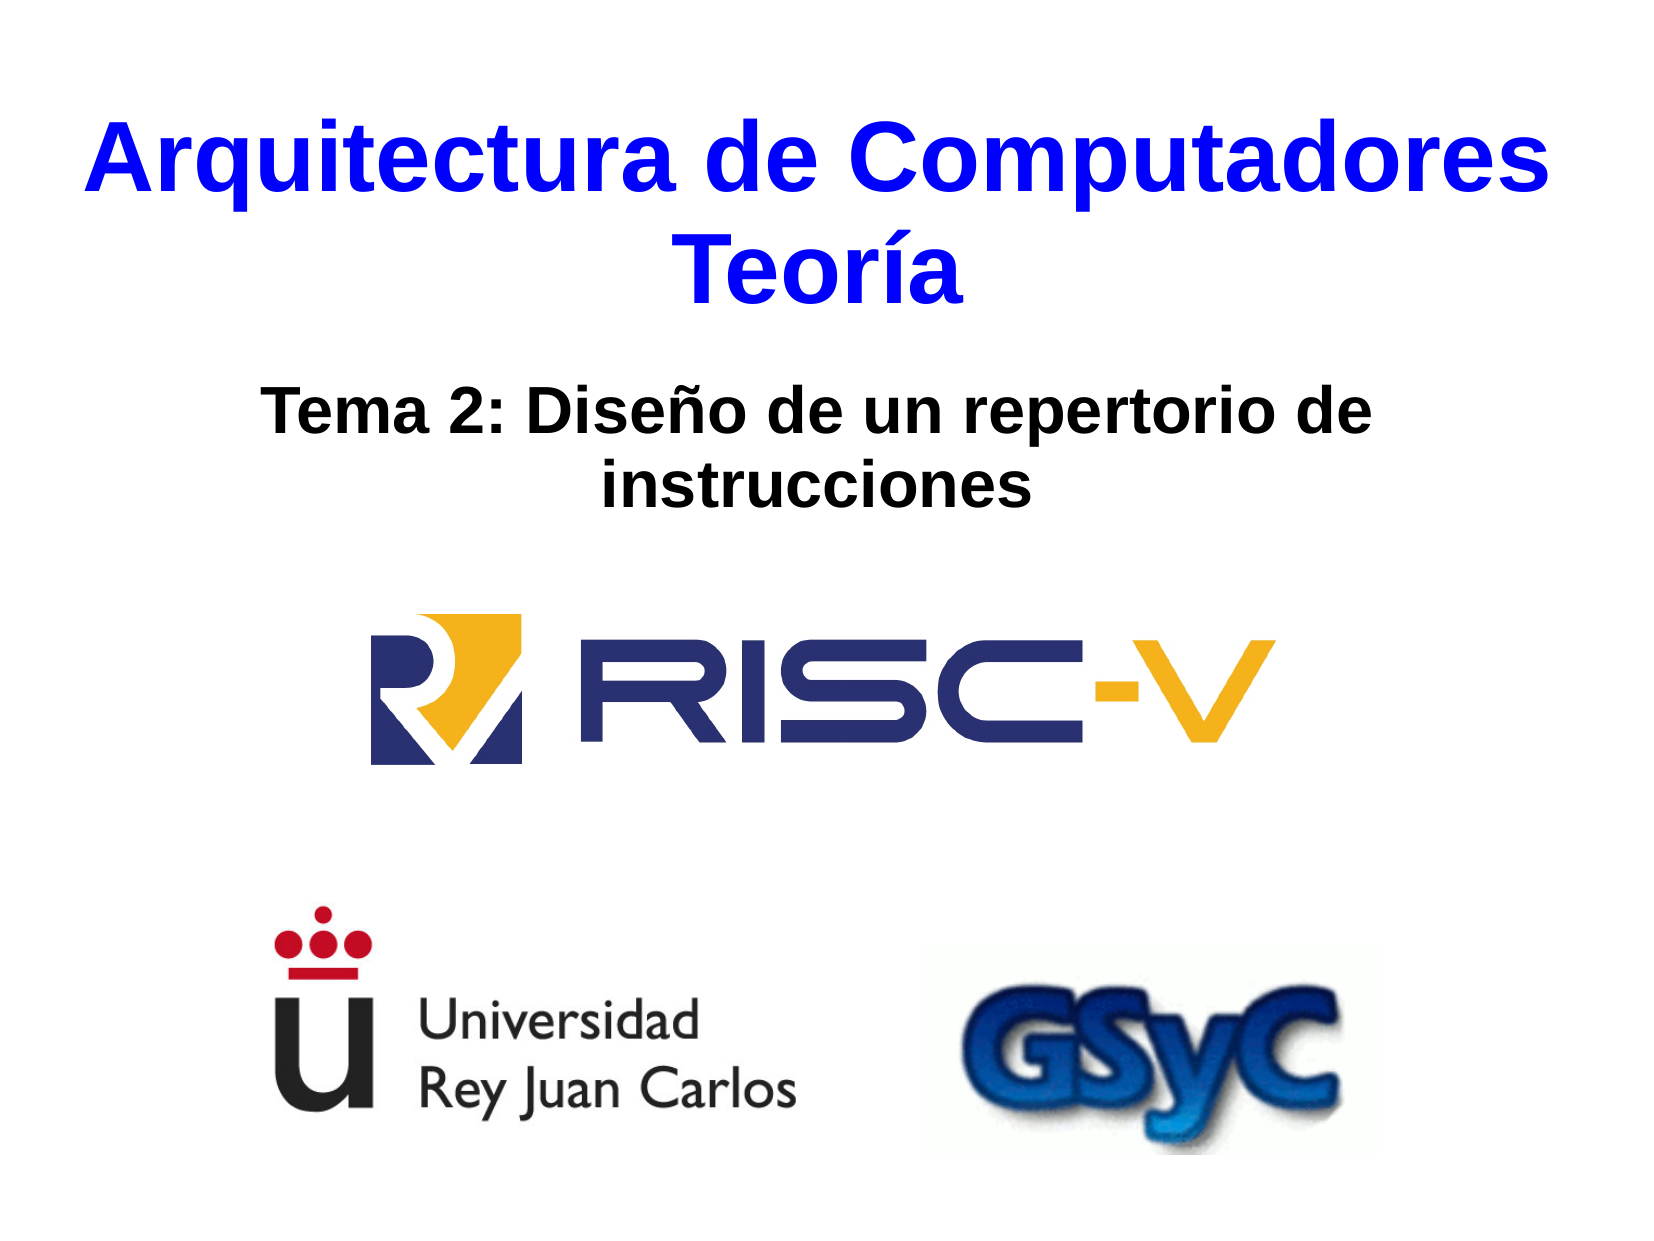

# Arquitectura de Computadores Teoría
Tema 2: Diseño de un repertorio de instrucciones